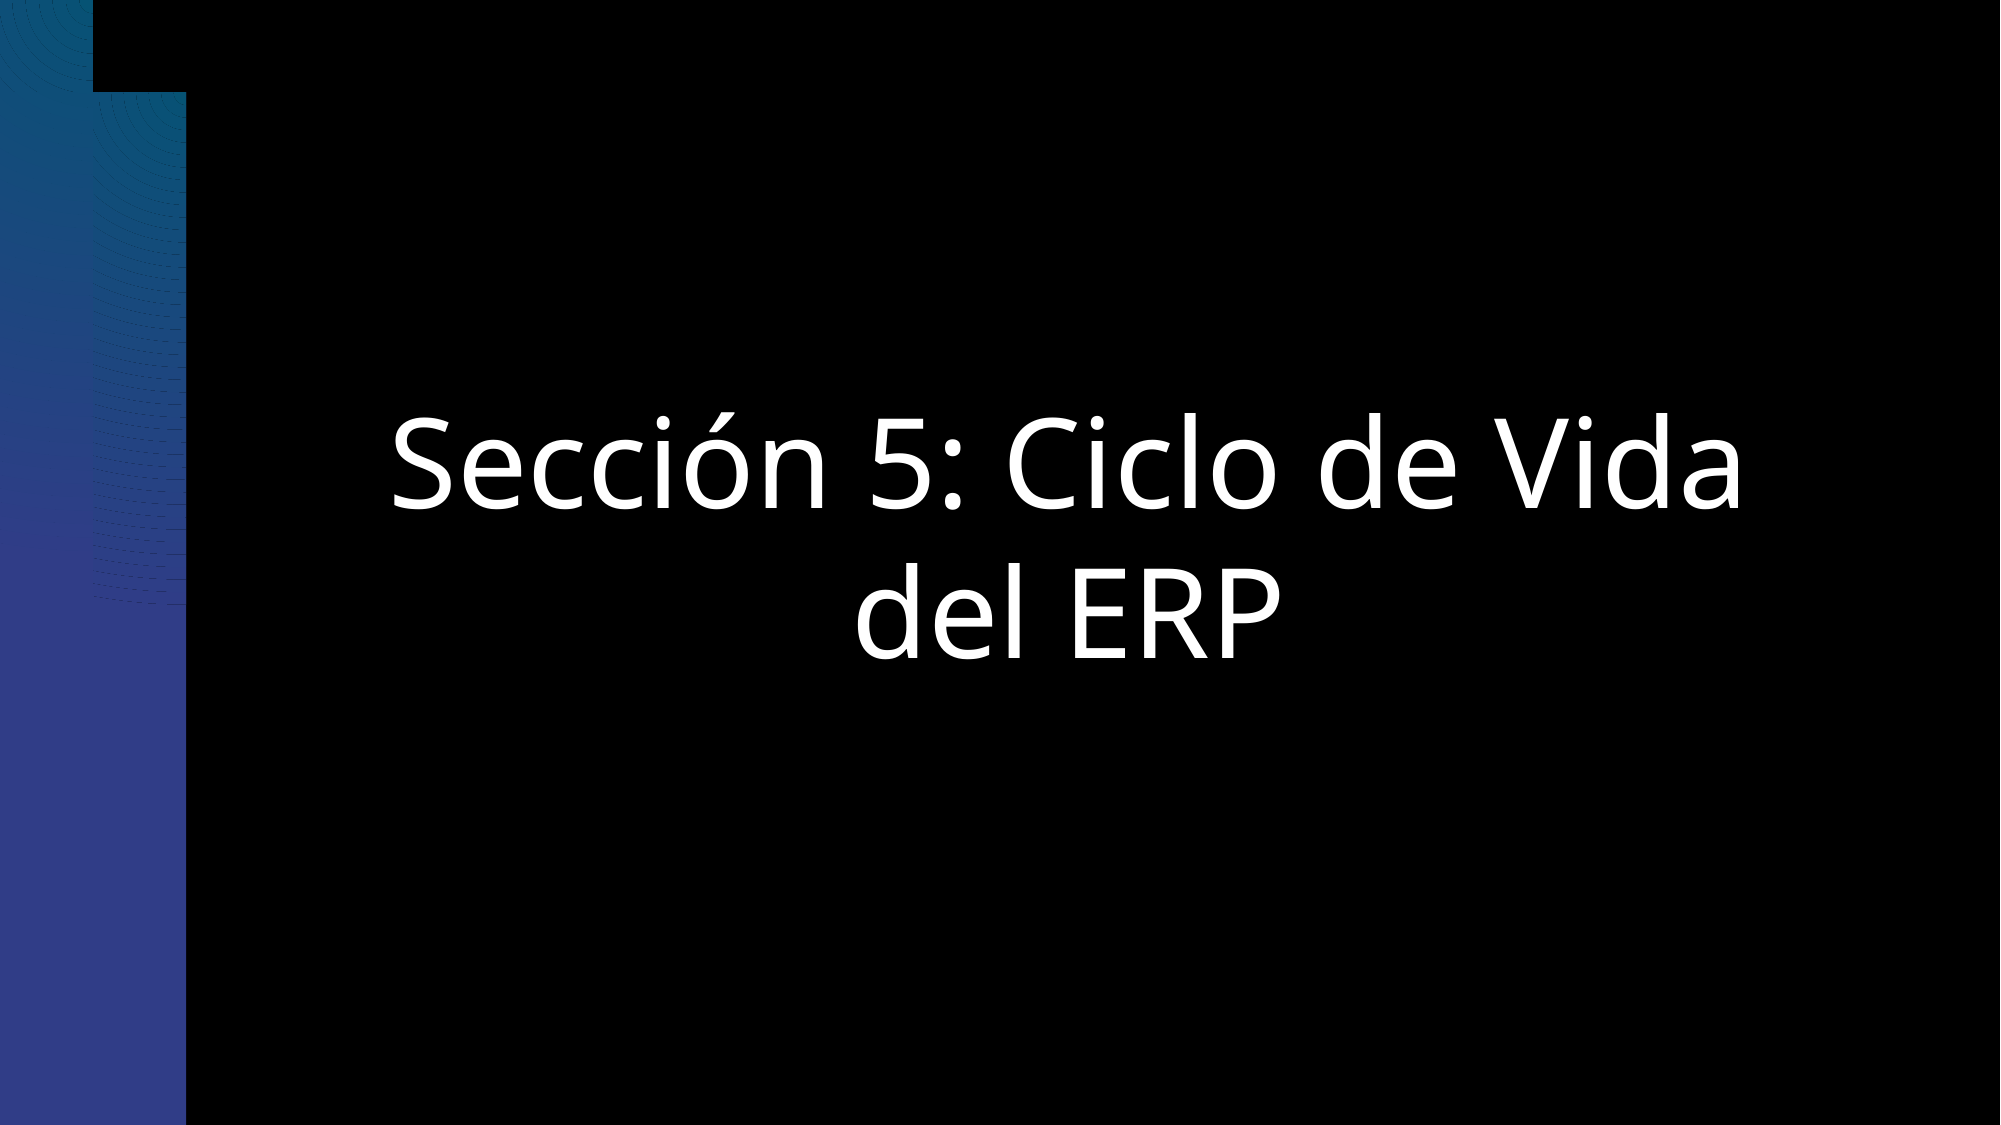

# Sección 5: Ciclo de Vida del ERP